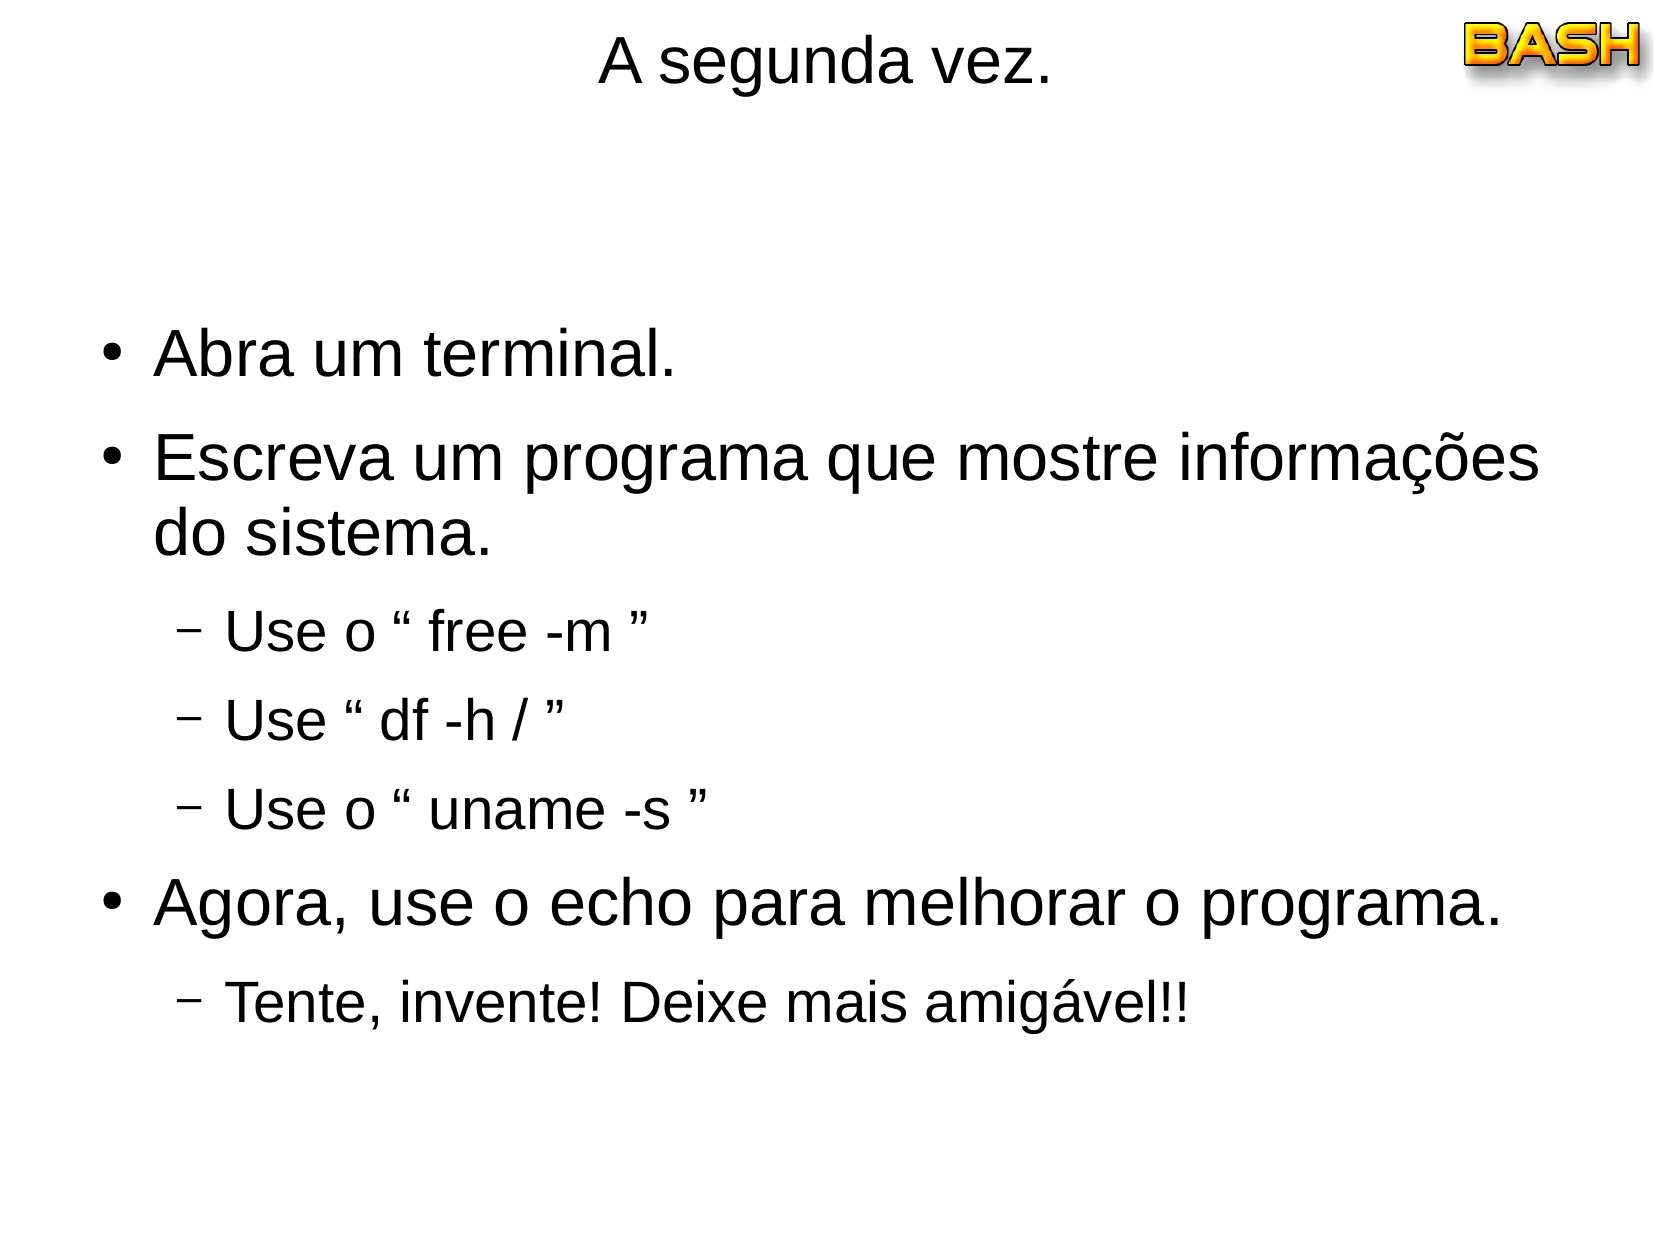

# A segunda vez.
Abra um terminal.
Escreva um programa que mostre informações do sistema.
Use o “ free -m ”
Use “ df -h / ”
Use o “ uname -s ”
Agora, use o echo para melhorar o programa.
Tente, invente! Deixe mais amigável!!